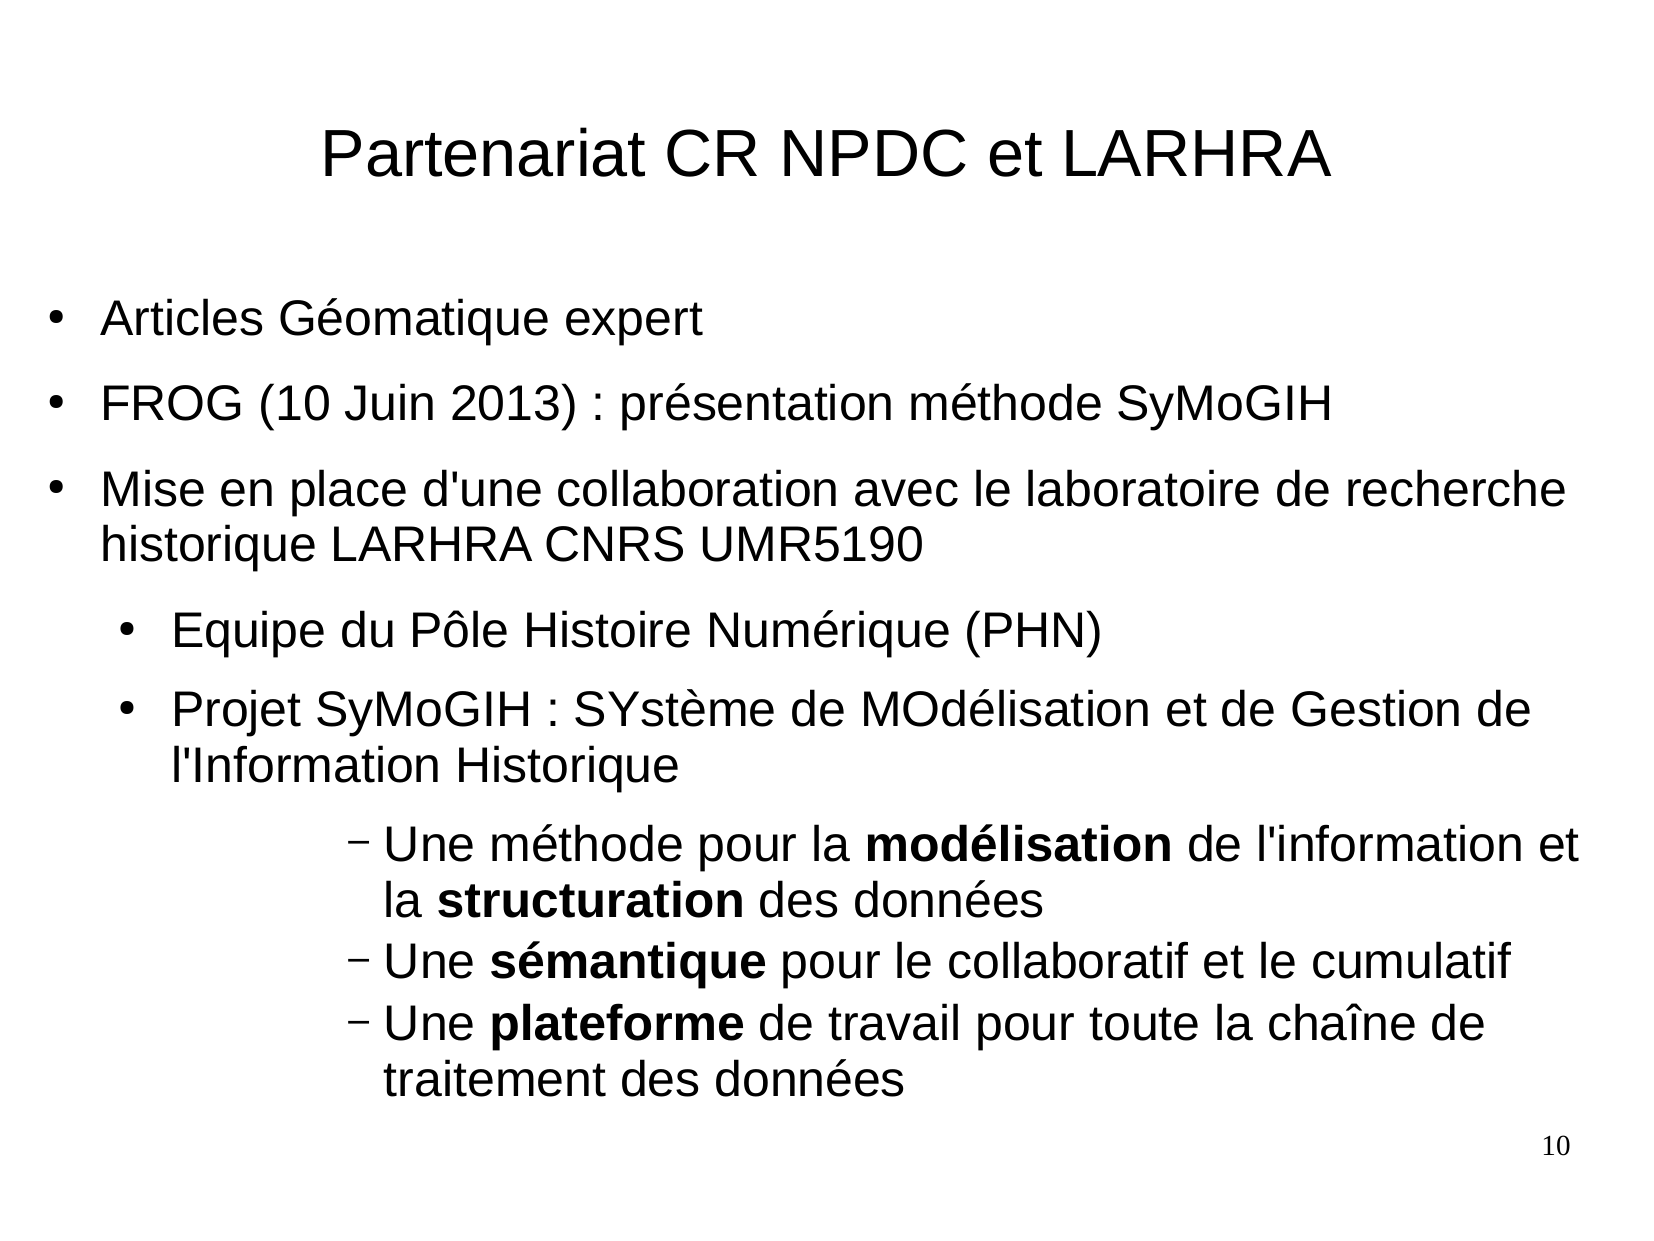

# Partenariat CR NPDC et LARHRA
Articles Géomatique expert
FROG (10 Juin 2013) : présentation méthode SyMoGIH
Mise en place d'une collaboration avec le laboratoire de recherche historique LARHRA CNRS UMR5190
Equipe du Pôle Histoire Numérique (PHN)
Projet SyMoGIH : SYstème de MOdélisation et de Gestion de l'Information Historique
Une méthode pour la modélisation de l'information et la structuration des données
Une sémantique pour le collaboratif et le cumulatif
Une plateforme de travail pour toute la chaîne de traitement des données
10